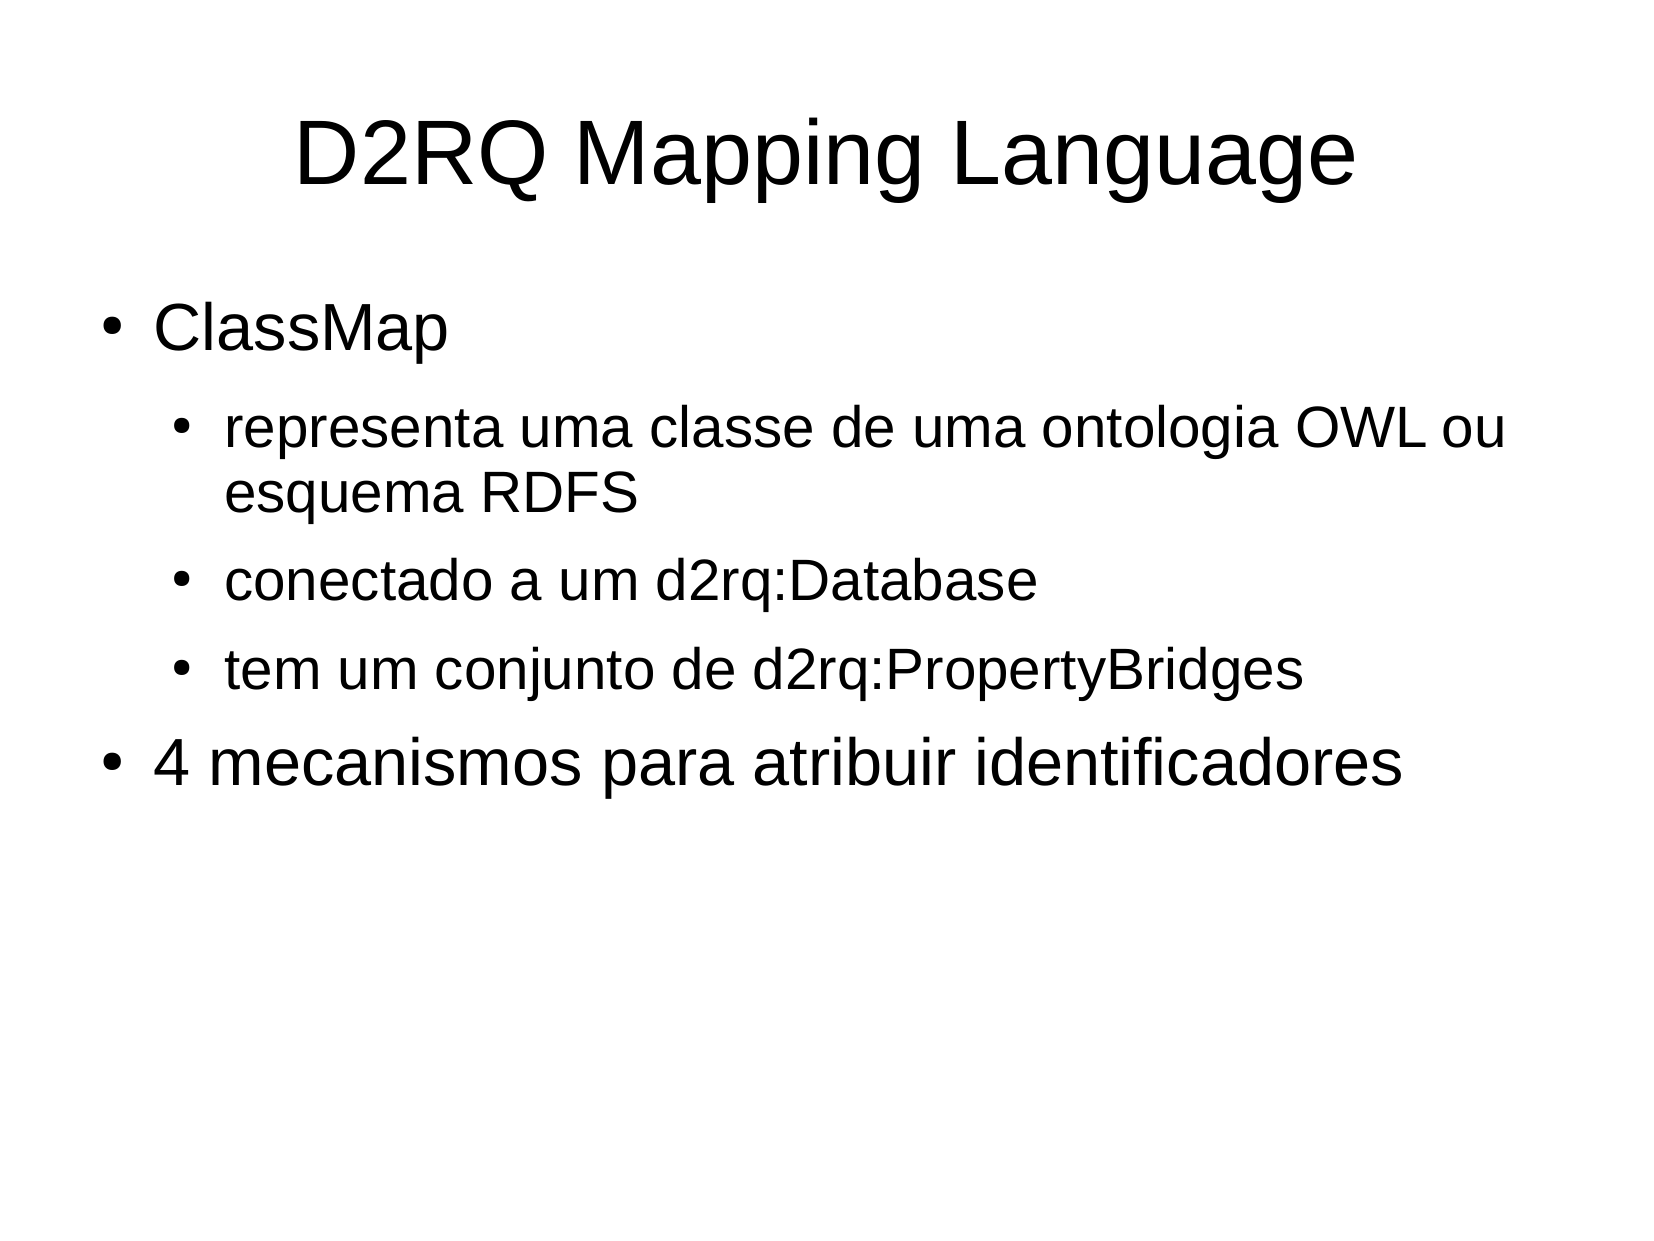

# D2RQ Mapping Language
ClassMap
representa uma classe de uma ontologia OWL ou esquema RDFS
conectado a um d2rq:Database
tem um conjunto de d2rq:PropertyBridges
4 mecanismos para atribuir identificadores